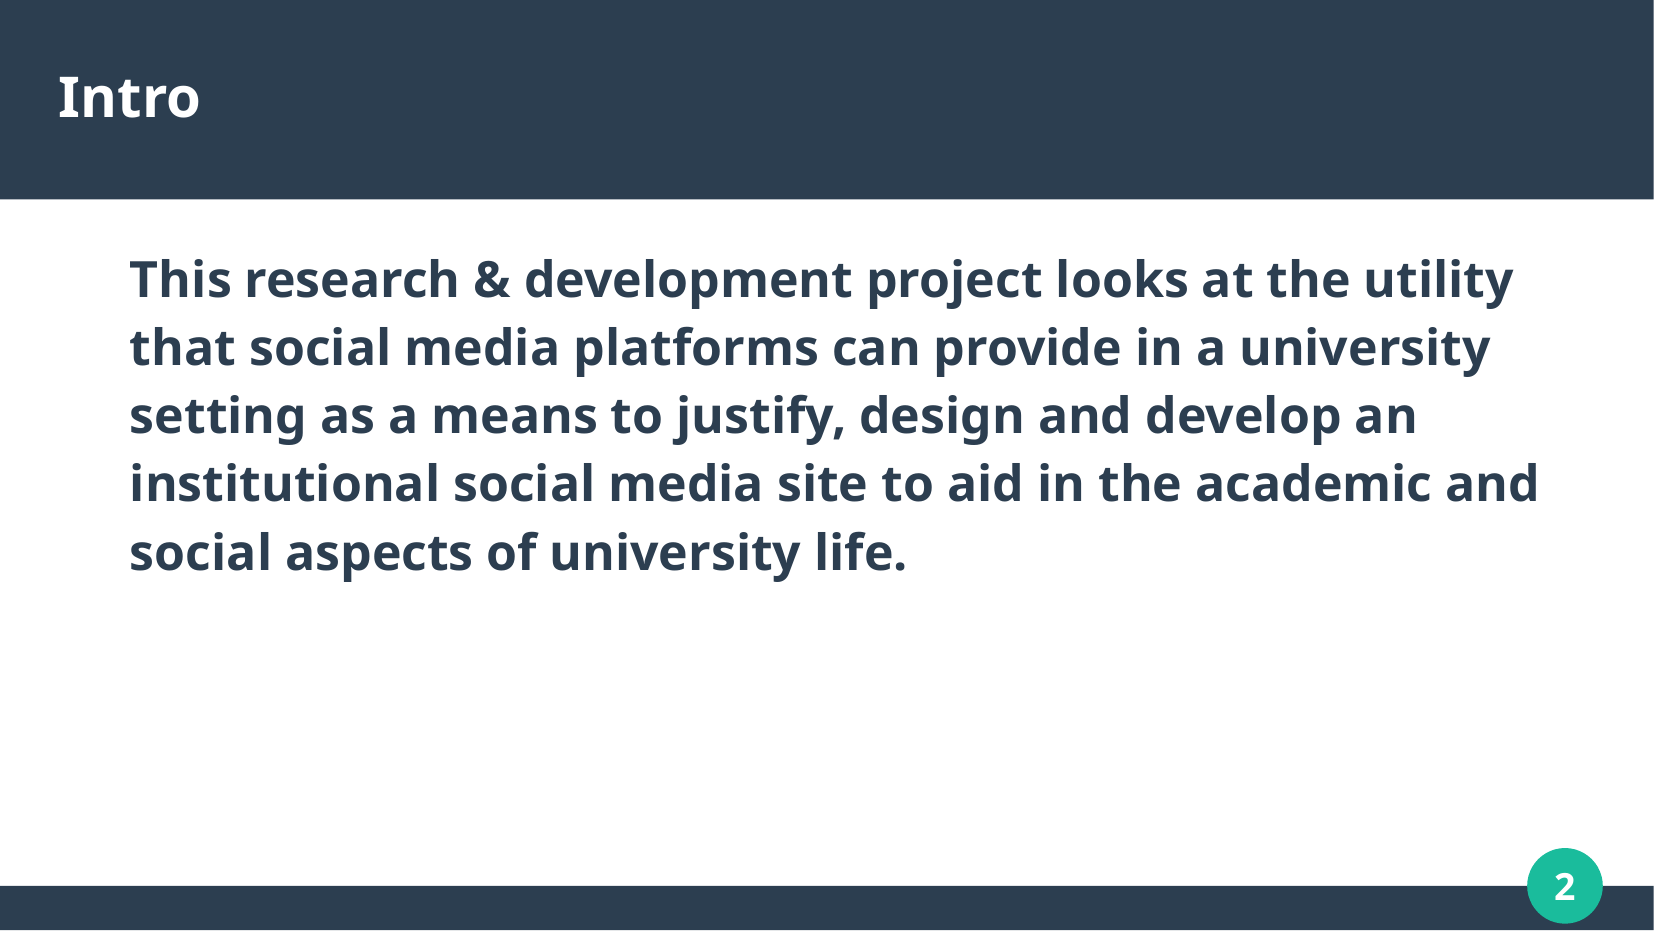

# Intro
This research & development project looks at the utility that social media platforms can provide in a university setting as a means to justify, design and develop an institutional social media site to aid in the academic and social aspects of university life.